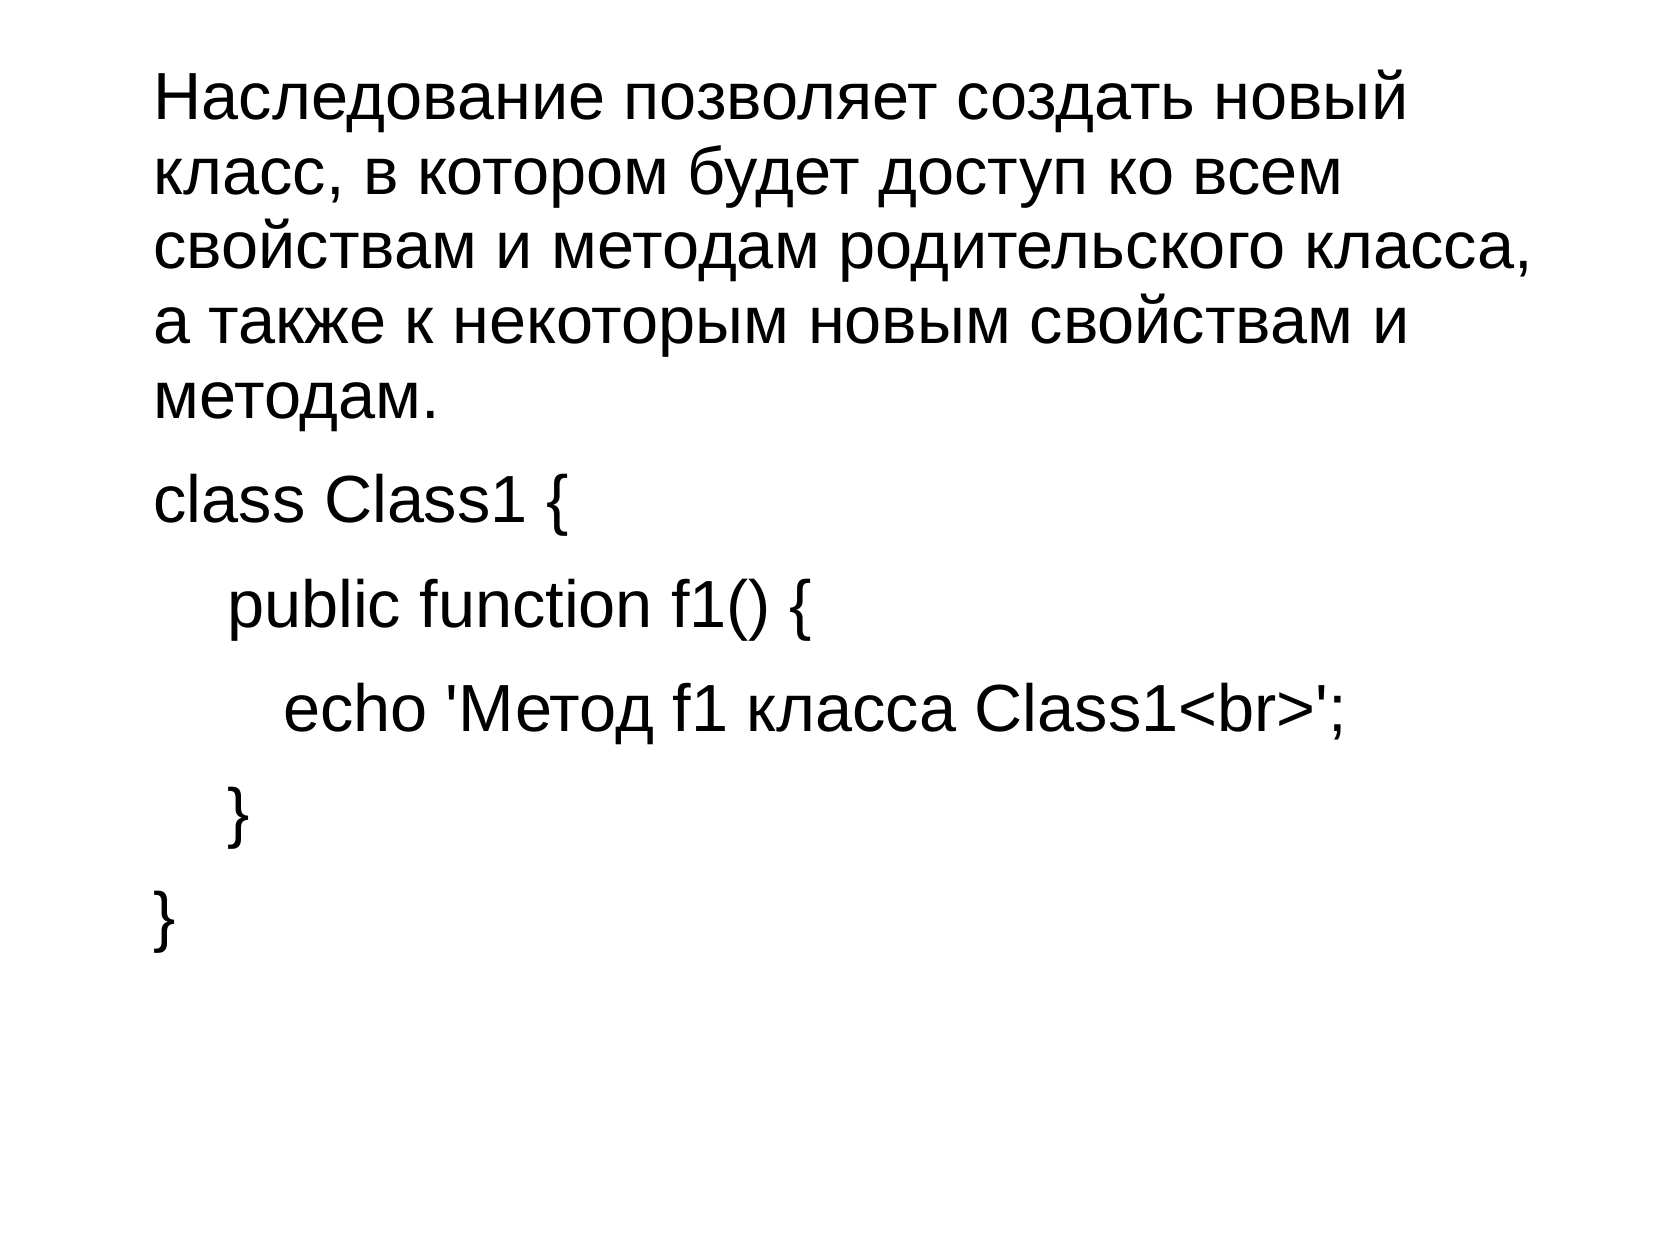

# Наследование позволяет создать новый класс, в котором будет доступ ко всем свойствам и методам родительского класса, а также к некоторым новым свойствам и методам.
class Class1 {
 public function f1() {
 echo 'Метод f1 класса Class1<br>';
 }
}